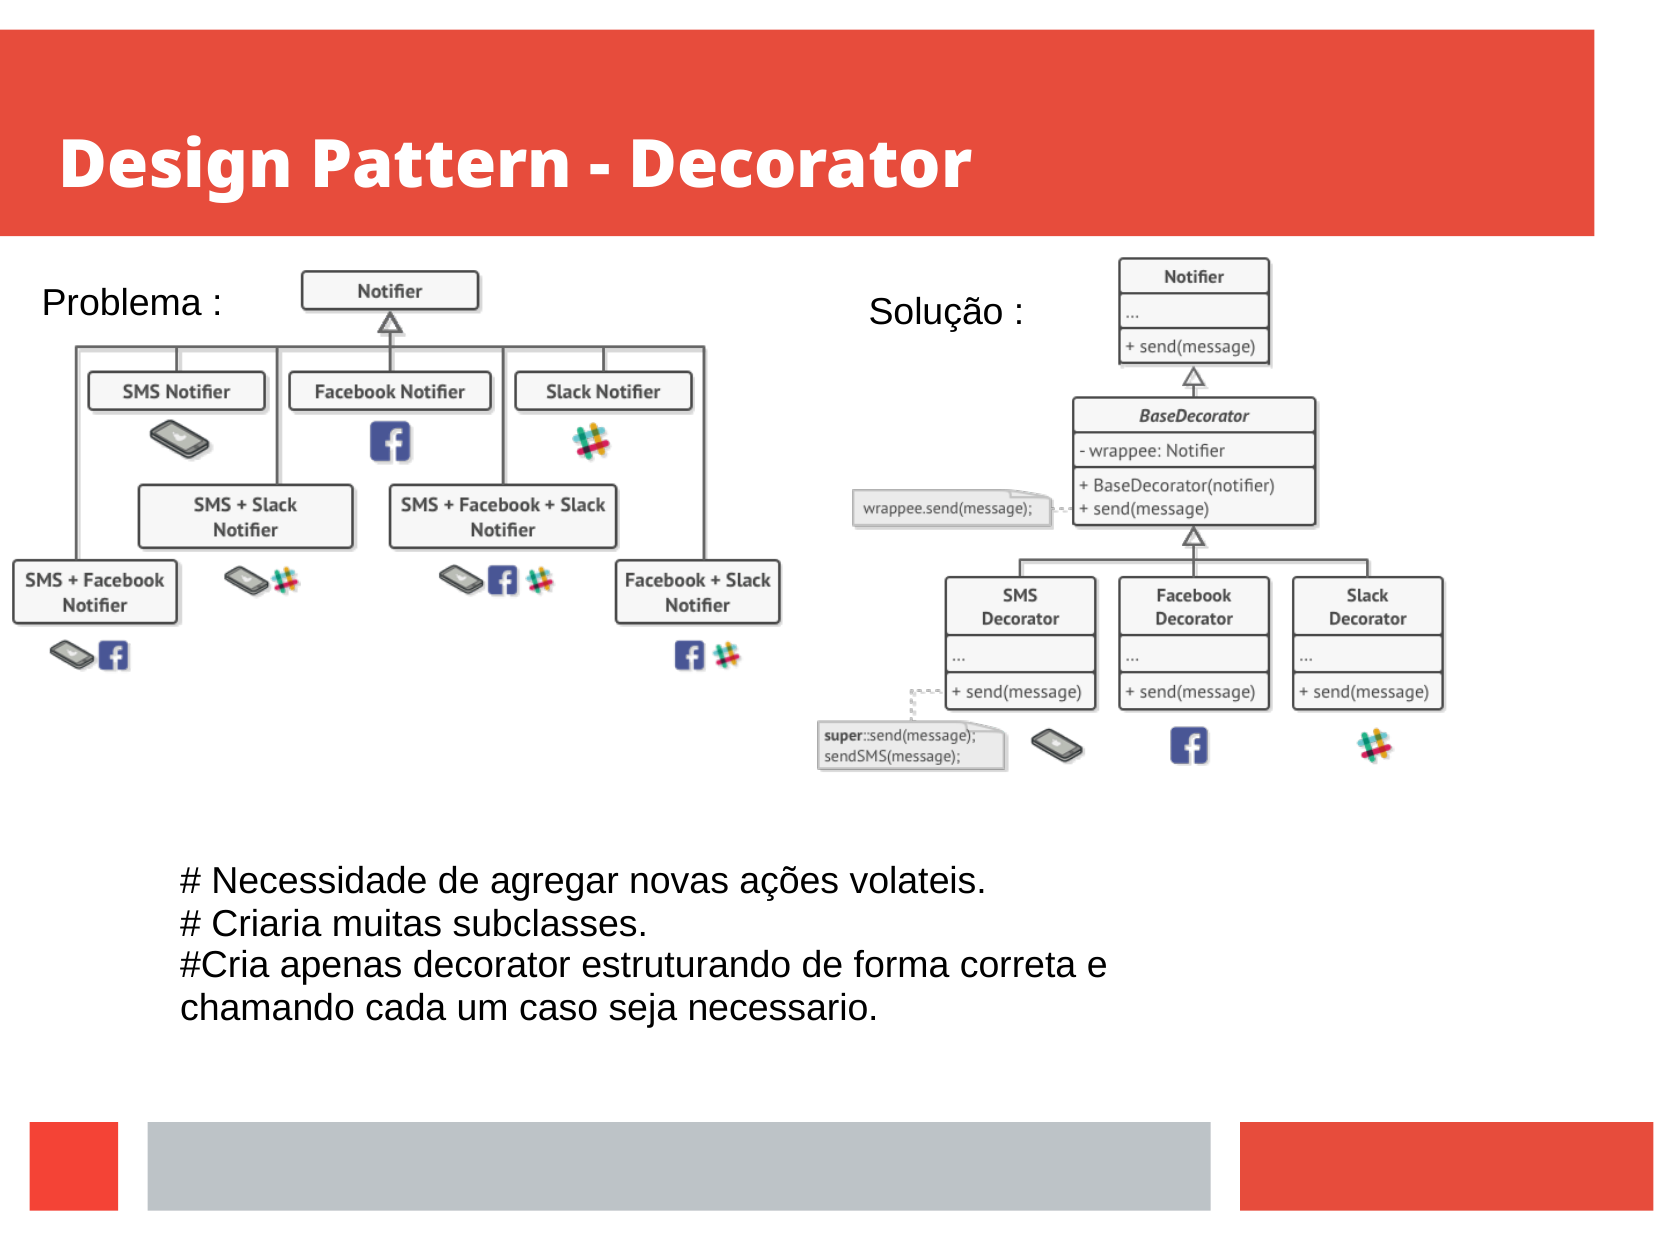

# Design Pattern - Decorator
Problema :
Solução :
# Necessidade de agregar novas ações volateis.
# Criaria muitas subclasses.
#Cria apenas decorator estruturando de forma correta e chamando cada um caso seja necessario.